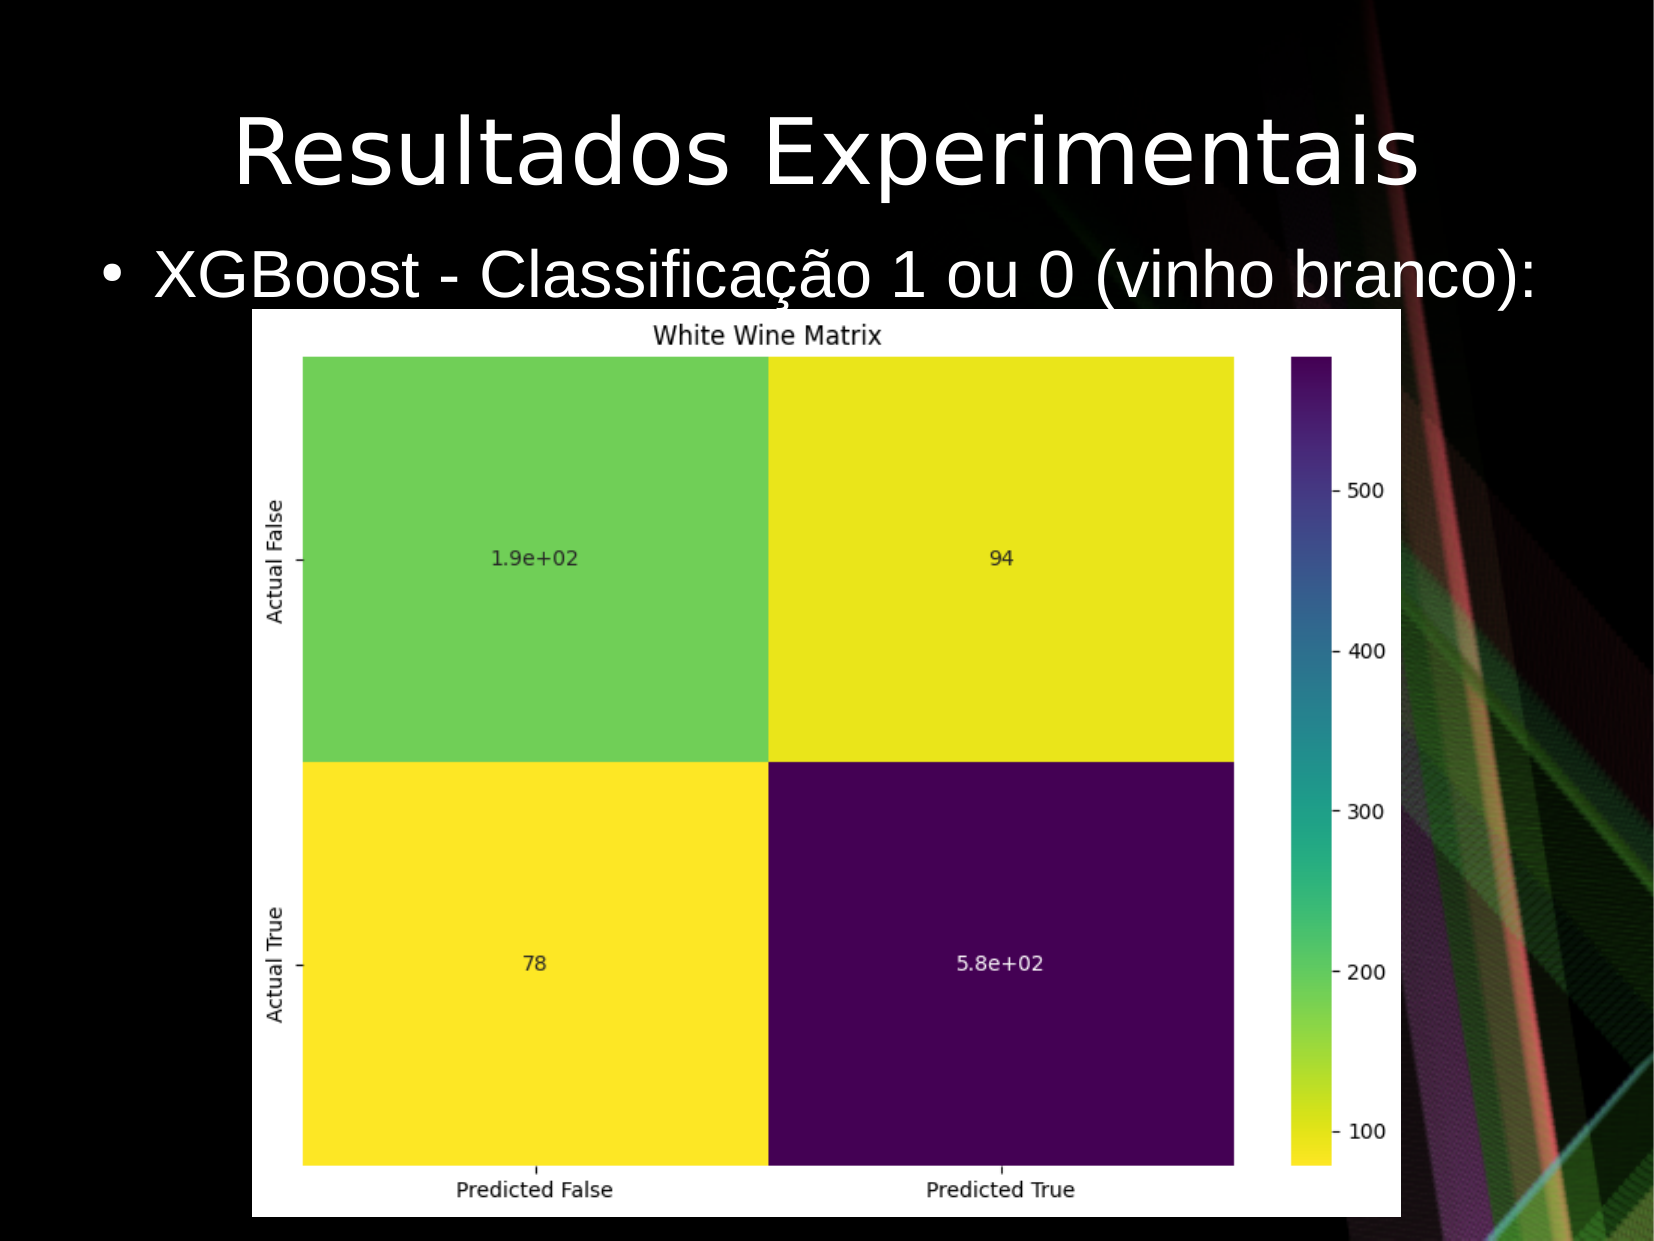

# Resultados Experimentais
XGBoost - Classificação 1 ou 0 (vinho branco):